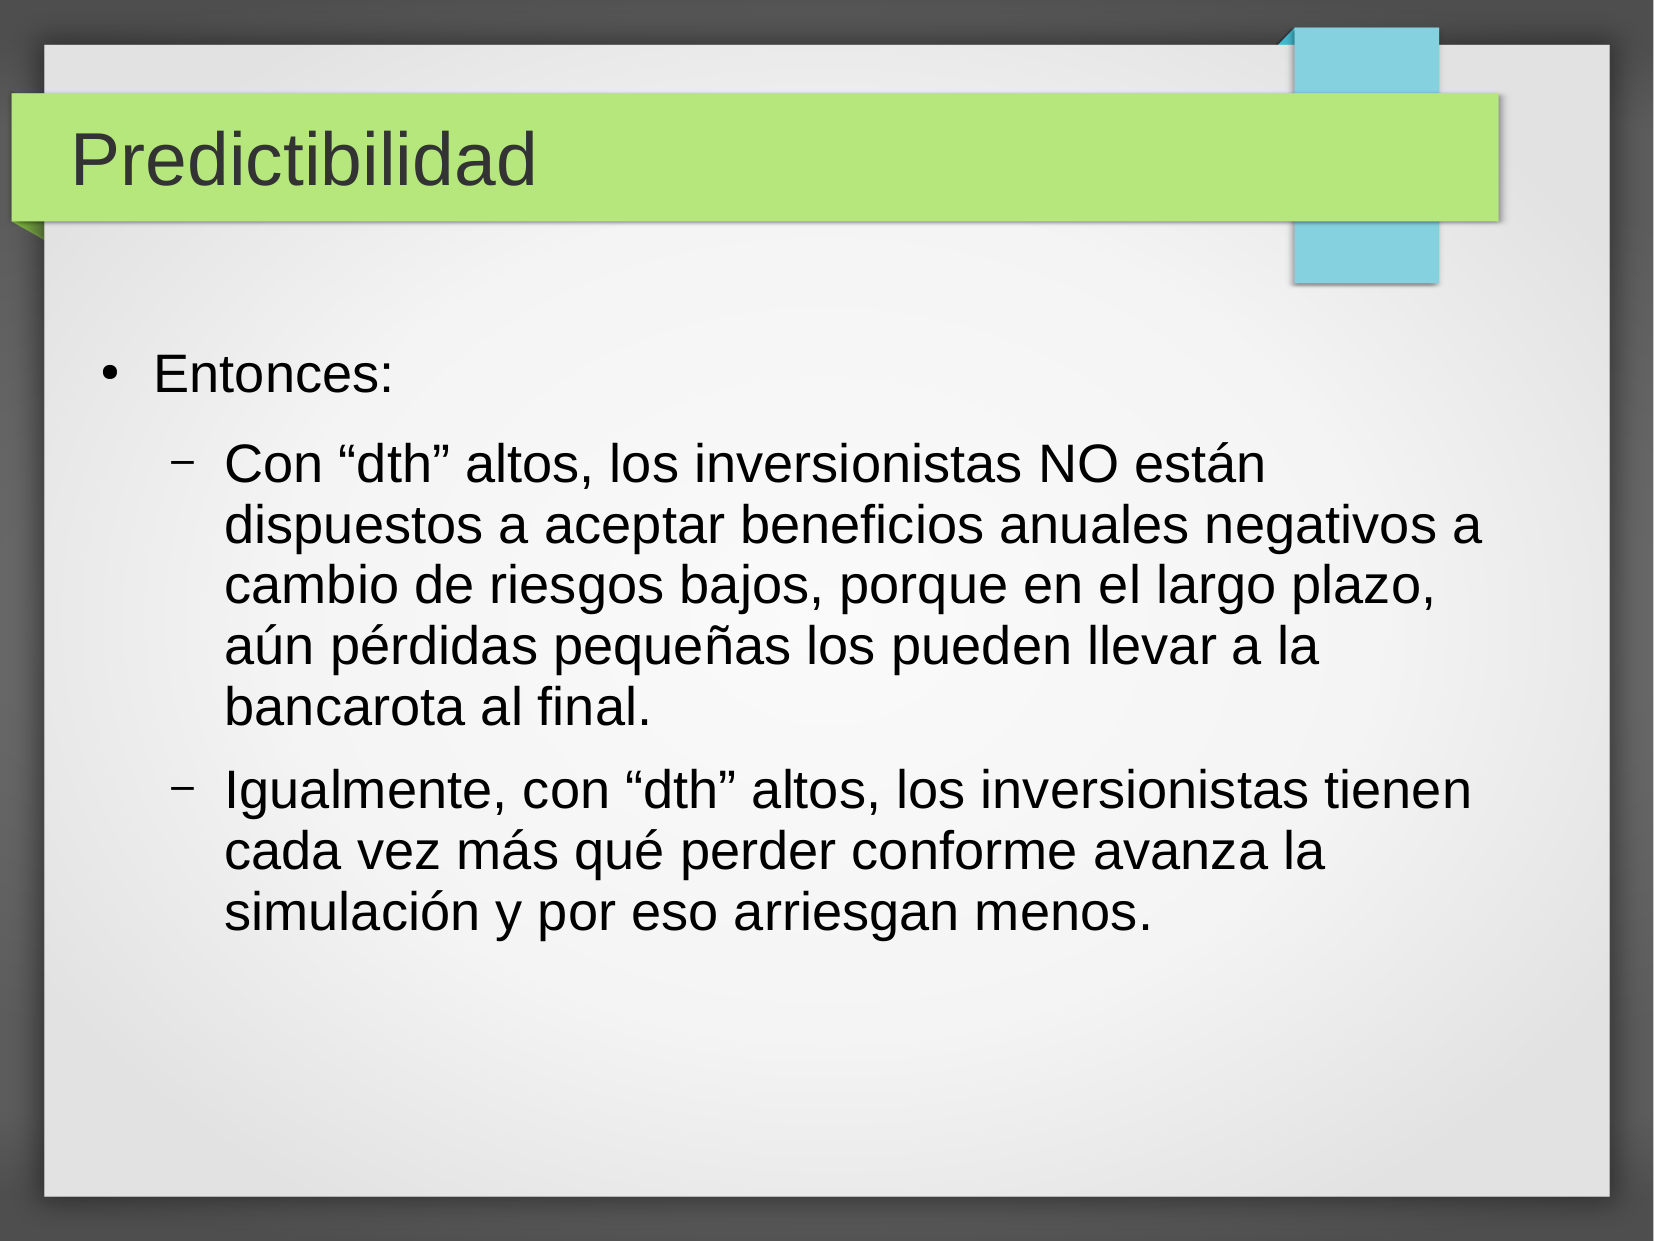

# Predictibilidad
Entonces:
Con “dth” altos, los inversionistas NO están dispuestos a aceptar beneficios anuales negativos a cambio de riesgos bajos, porque en el largo plazo, aún pérdidas pequeñas los pueden llevar a la bancarota al final.
Igualmente, con “dth” altos, los inversionistas tienen cada vez más qué perder conforme avanza la simulación y por eso arriesgan menos.